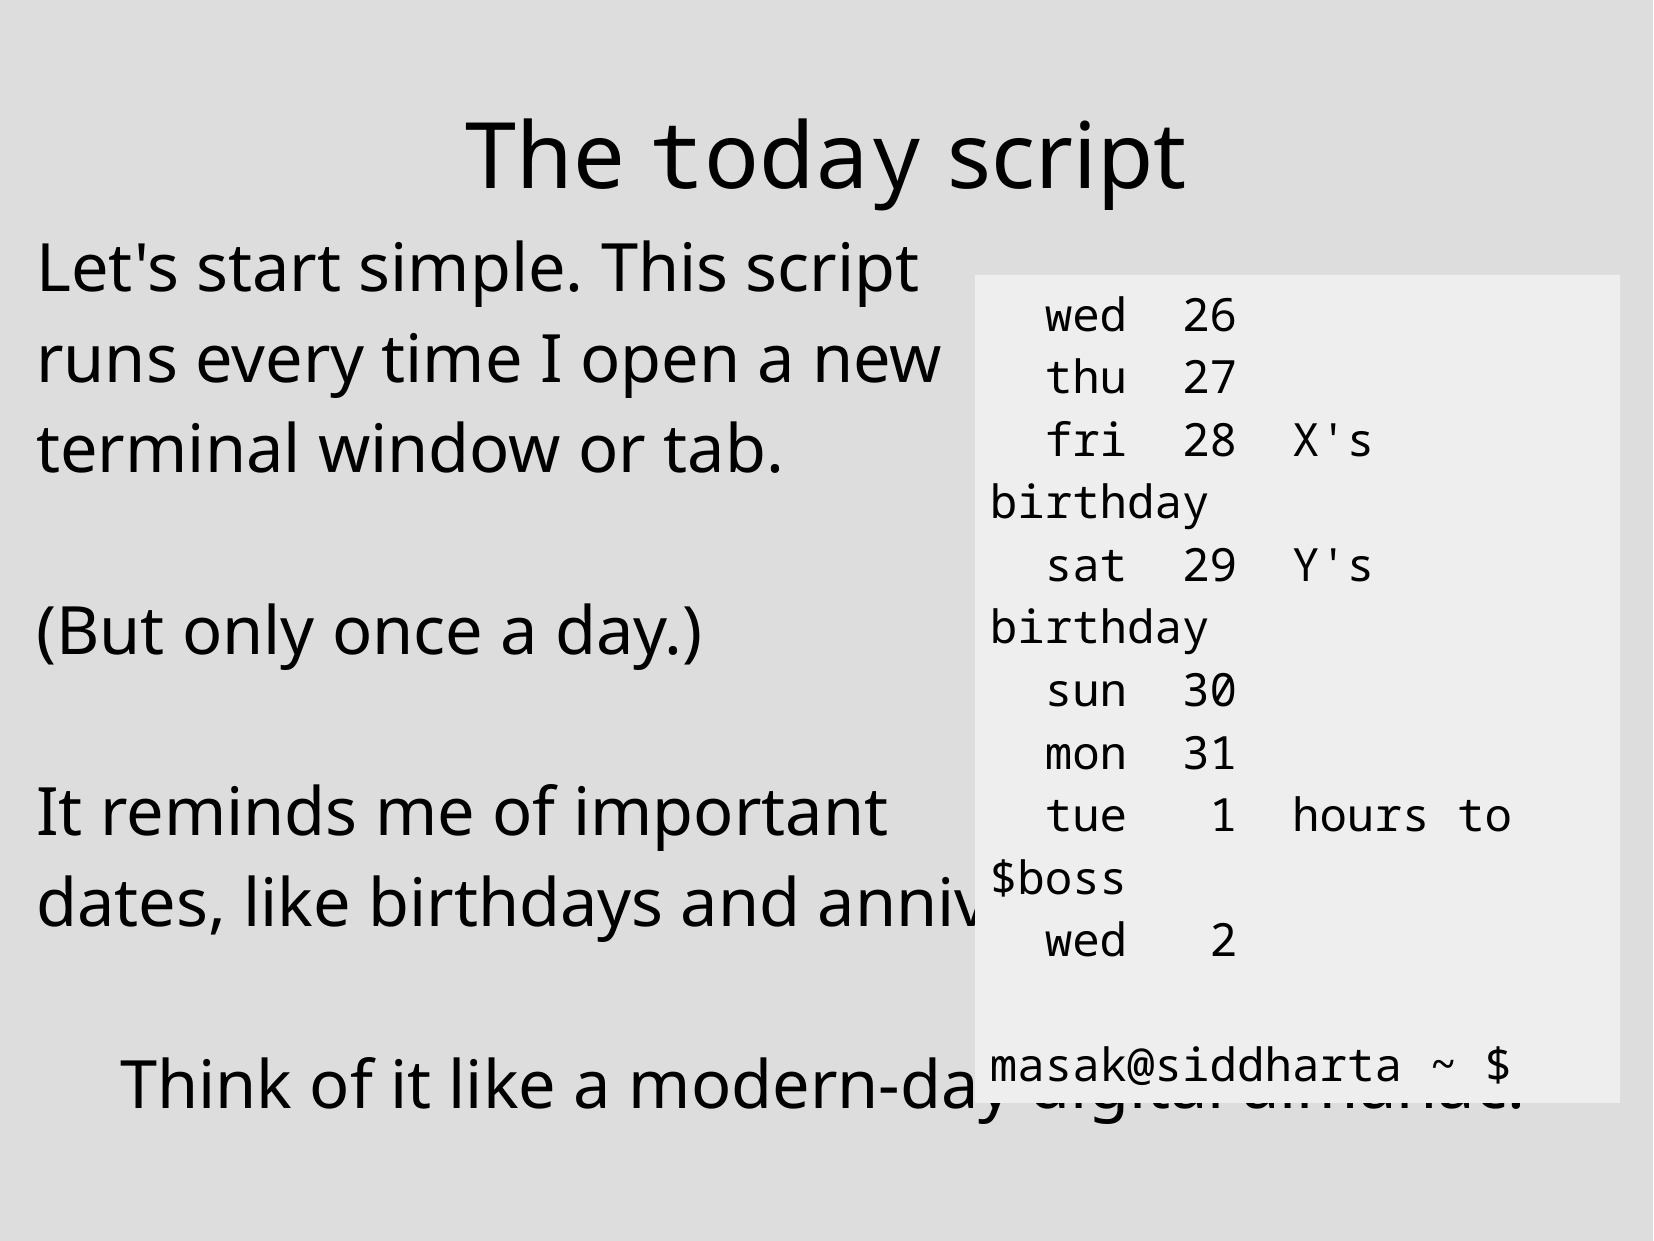

# The today script
Let's start simple. This script
runs every time I open a new
terminal window or tab.
(But only once a day.)
It reminds me of important
dates, like birthdays and anniversaries.
Think of it like a modern-day digital almanac.
 wed 26
 thu 27
 fri 28 X's birthday
 sat 29 Y's birthday
 sun 30
 mon 31
 tue 1 hours to $boss
 wed 2
masak@siddharta ~ $